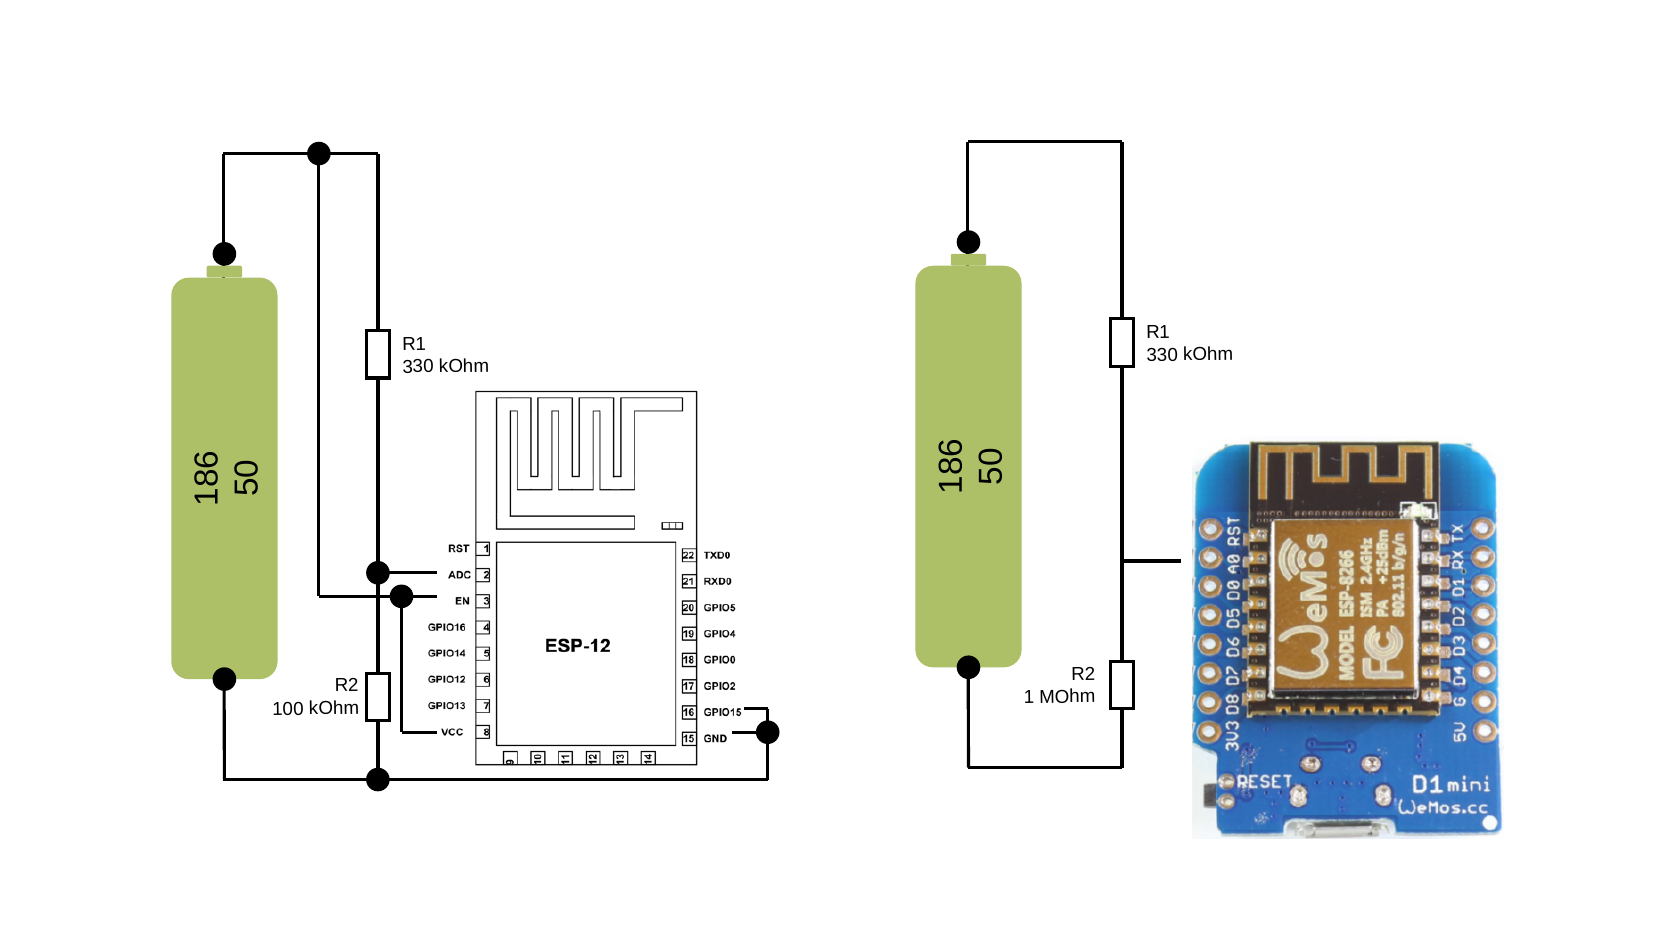

18650
18650
R1
330 kOhm
R1
330 kOhm
R2
1 MOhm
R2
100 kOhm